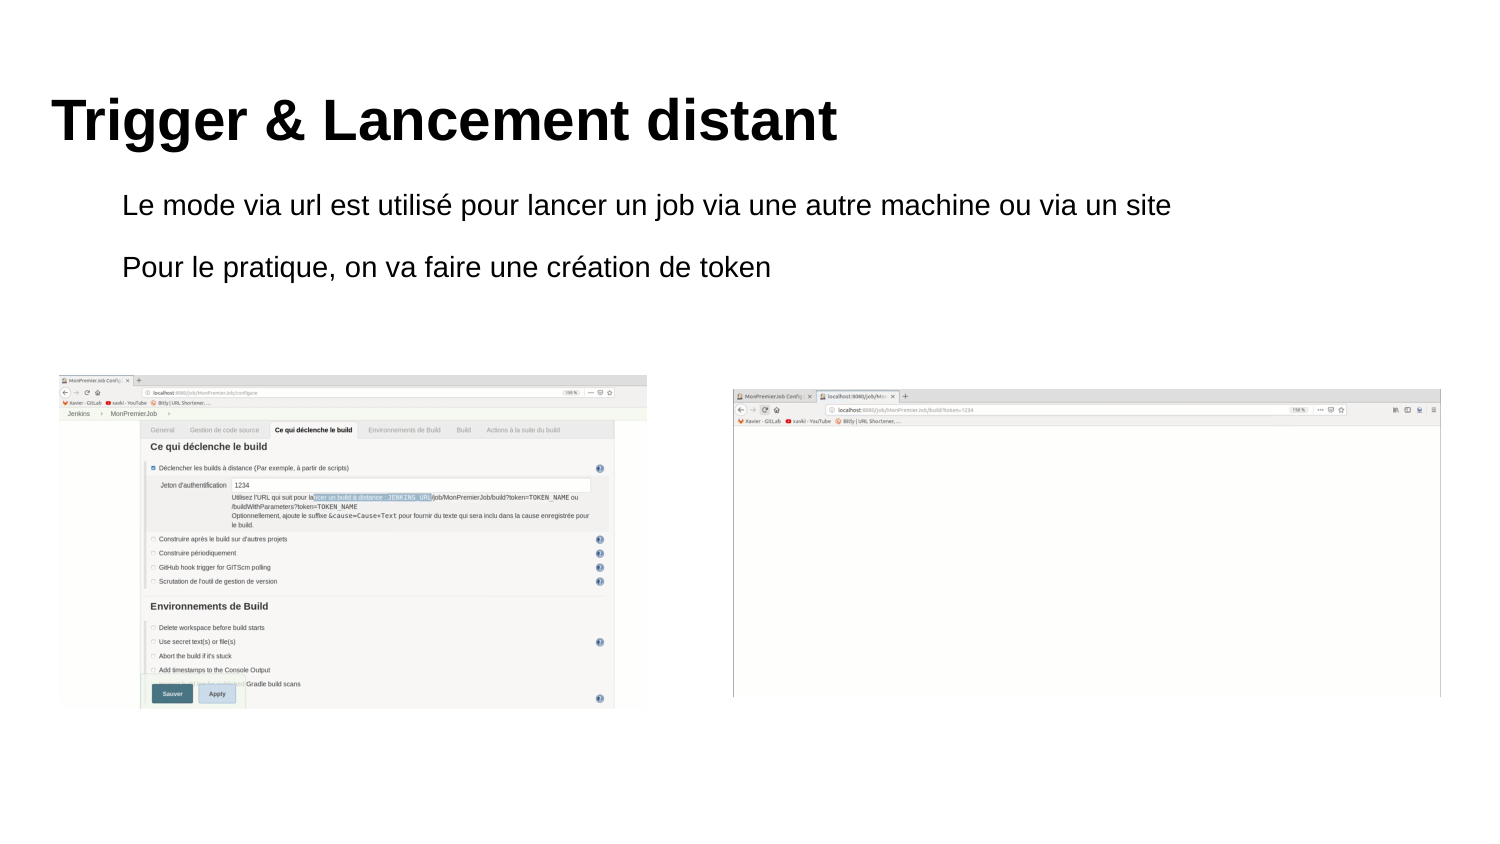

# Trigger & Lancement distant
Le mode via url est utilisé pour lancer un job via une autre machine ou via un site
Pour le pratique, on va faire une création de token